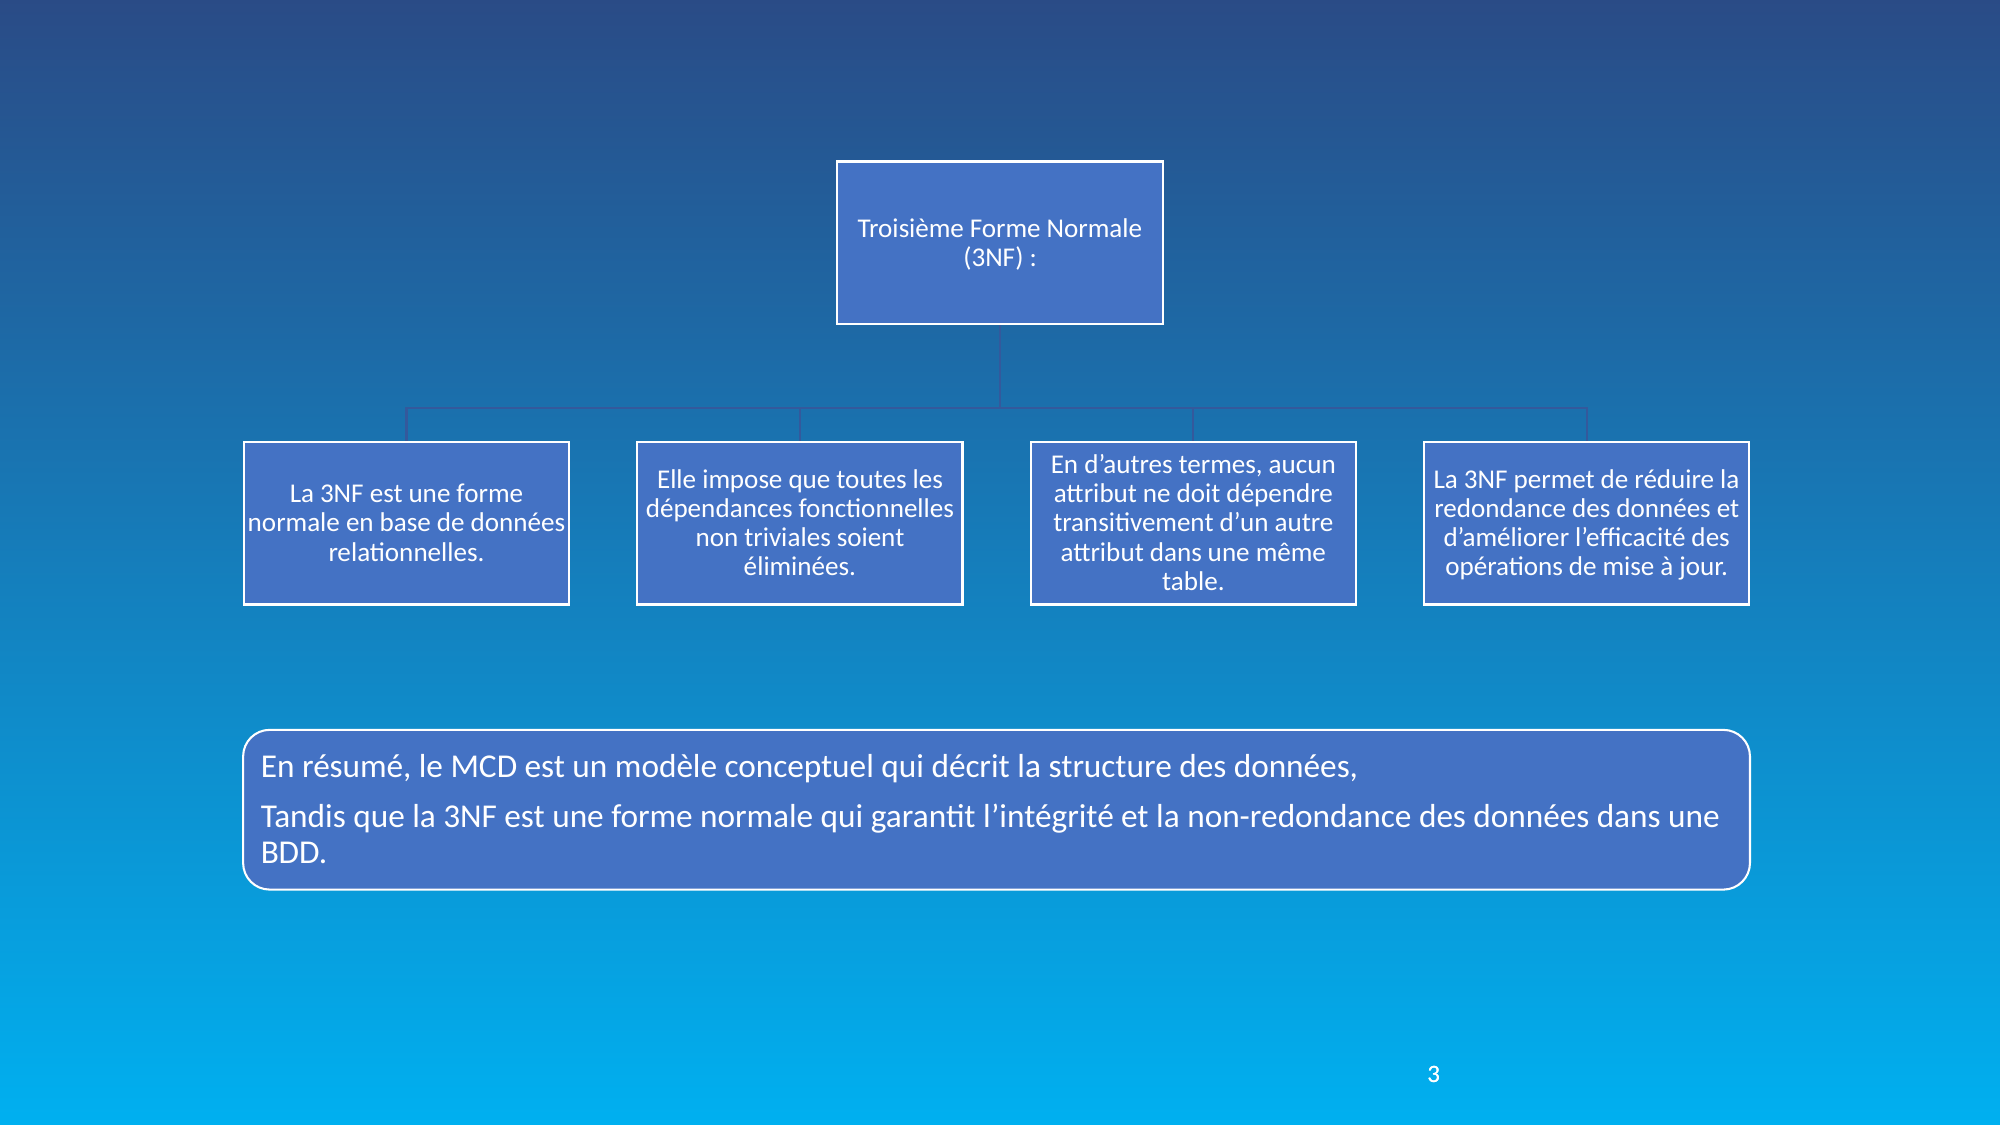

Troisième Forme Normale (3NF) :
La 3NF est une forme normale en base de données relationnelles.
Elle impose que toutes les dépendances fonctionnelles non triviales soient éliminées.
En d’autres termes, aucun attribut ne doit dépendre transitivement d’un autre attribut dans une même table.
La 3NF permet de réduire la redondance des données et d’améliorer l’efficacité des opérations de mise à jour.
En résumé, le MCD est un modèle conceptuel qui décrit la structure des données,
Tandis que la 3NF est une forme normale qui garantit l’intégrité et la non-redondance des données dans une BDD.